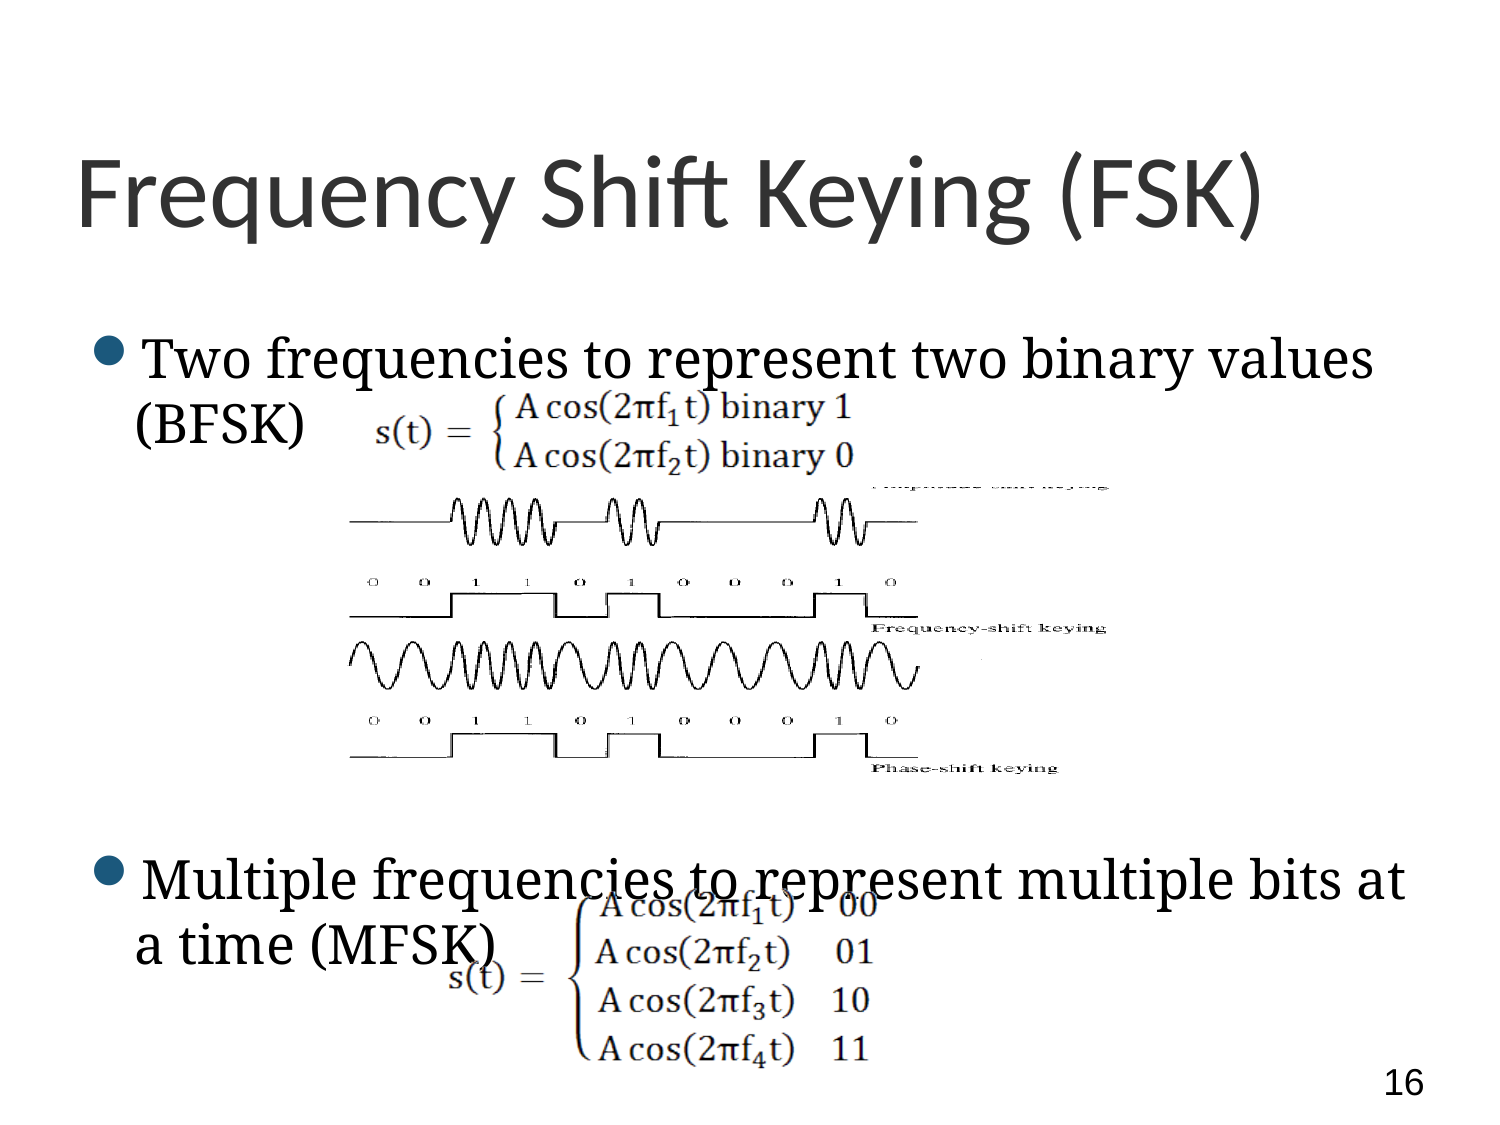

# Frequency Shift Keying (FSK)
Two frequencies to represent two binary values (BFSK)
Multiple frequencies to represent multiple bits at a time (MFSK)